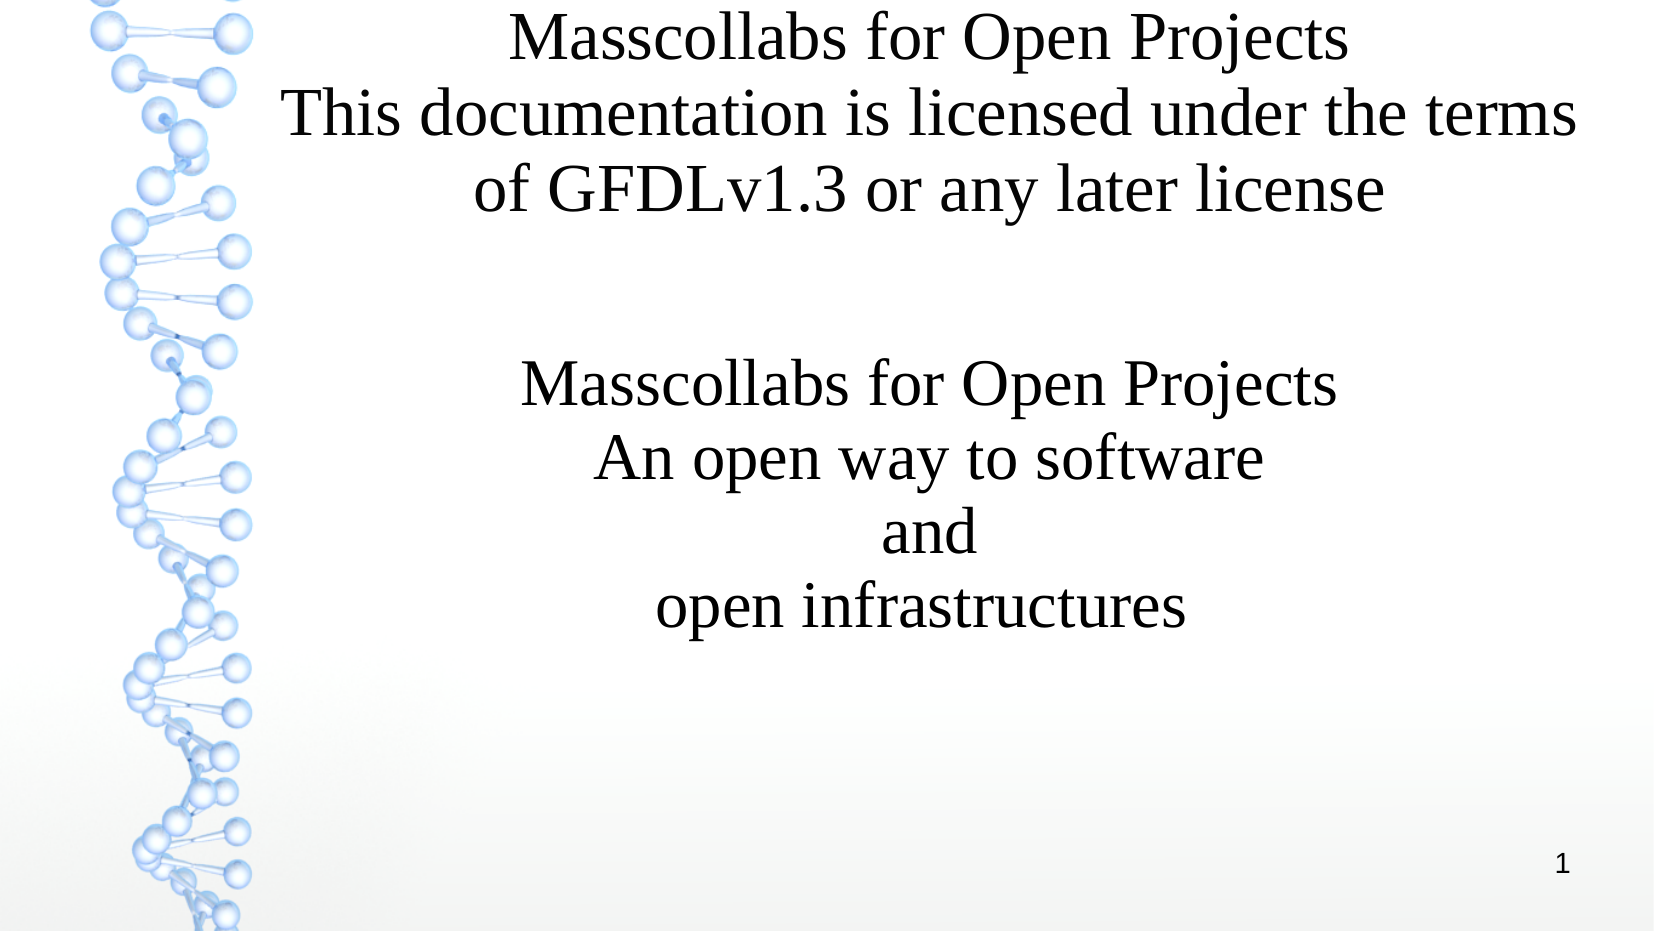

# Masscollabs for Open Projects This documentation is licensed under the terms of GFDLv1.3 or any later license
Masscollabs for Open Projects
An open way to software
 and
open infrastructures
1